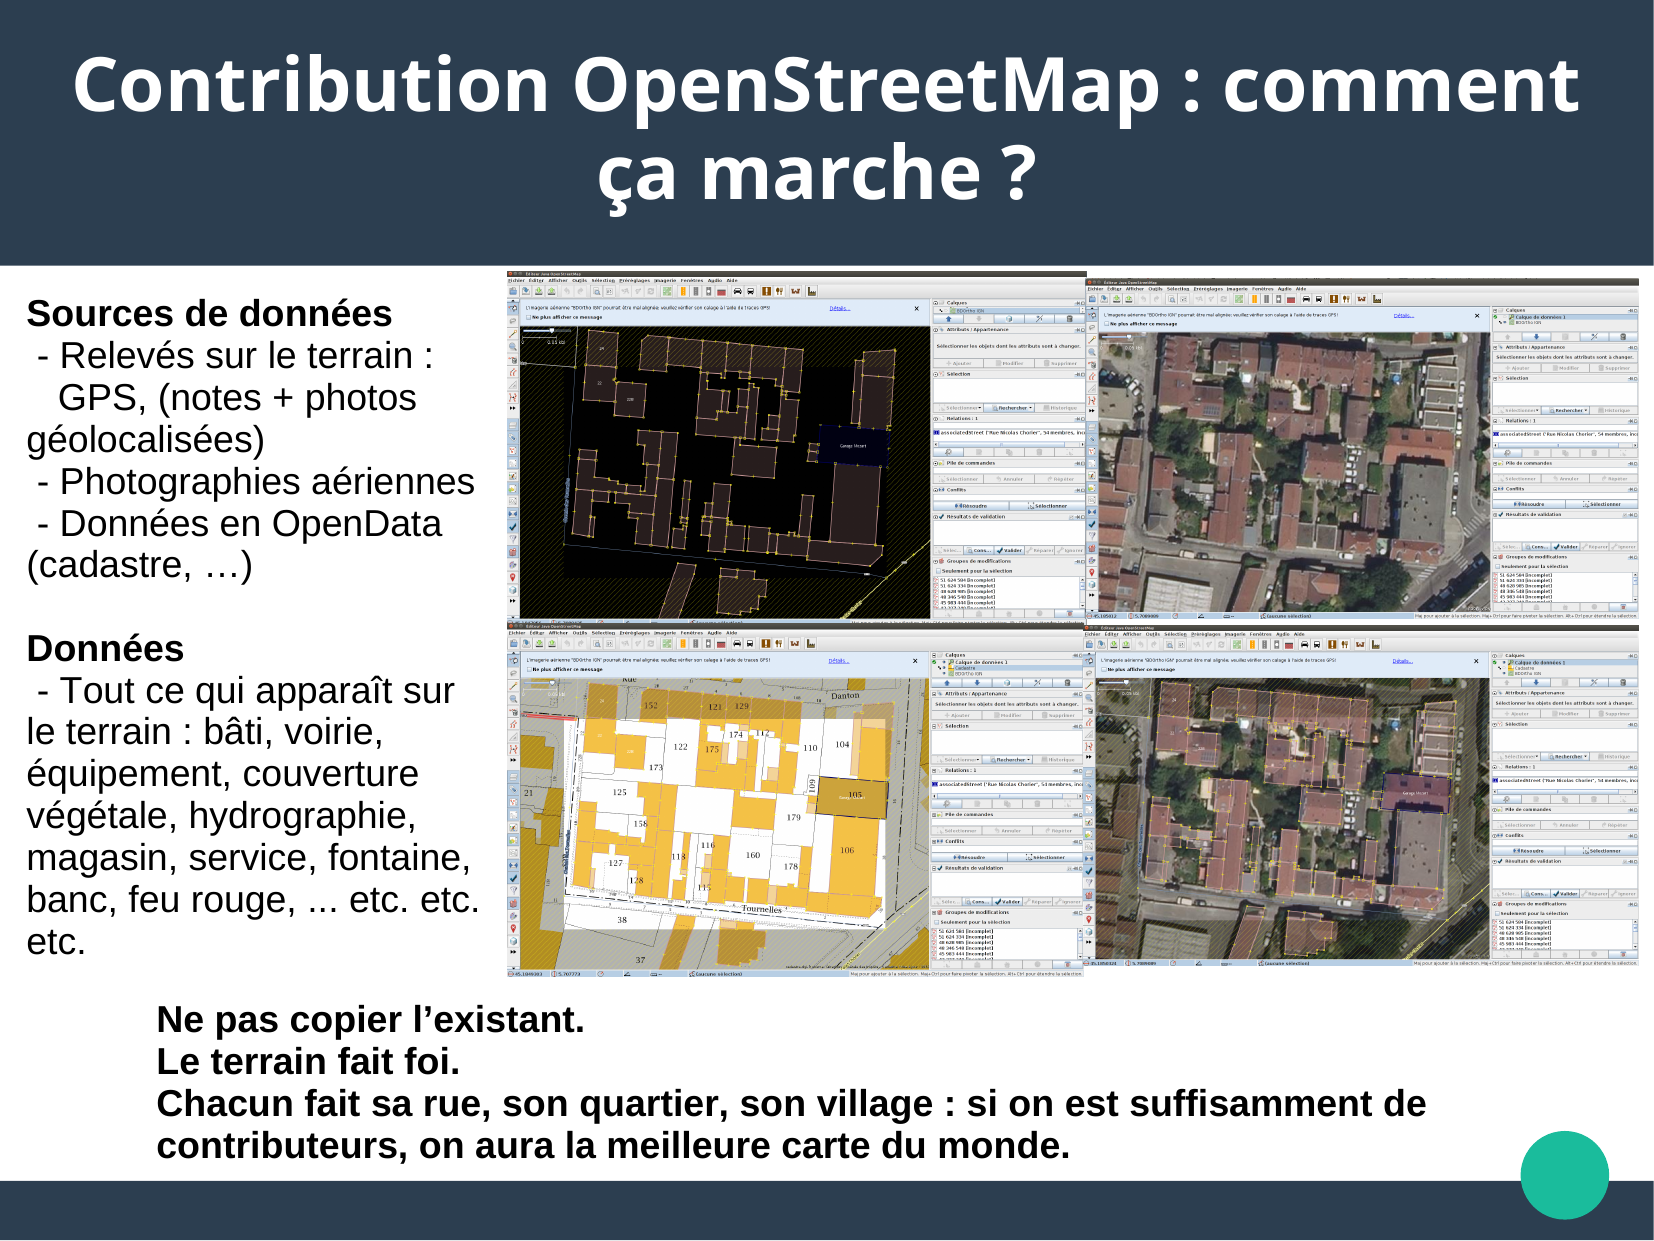

# Contribution OpenStreetMap : comment ça marche ?
Sources de données
 - Relevés sur le terrain :
 GPS, (notes + photos géolocalisées)
 - Photographies aériennes
 - Données en OpenData (cadastre, …)
Données
 - Tout ce qui apparaît sur le terrain : bâti, voirie, équipement, couverture végétale, hydrographie, magasin, service, fontaine, banc, feu rouge, ... etc. etc. etc.
Ne pas copier l’existant.
Le terrain fait foi.
Chacun fait sa rue, son quartier, son village : si on est suffisamment de contributeurs, on aura la meilleure carte du monde.